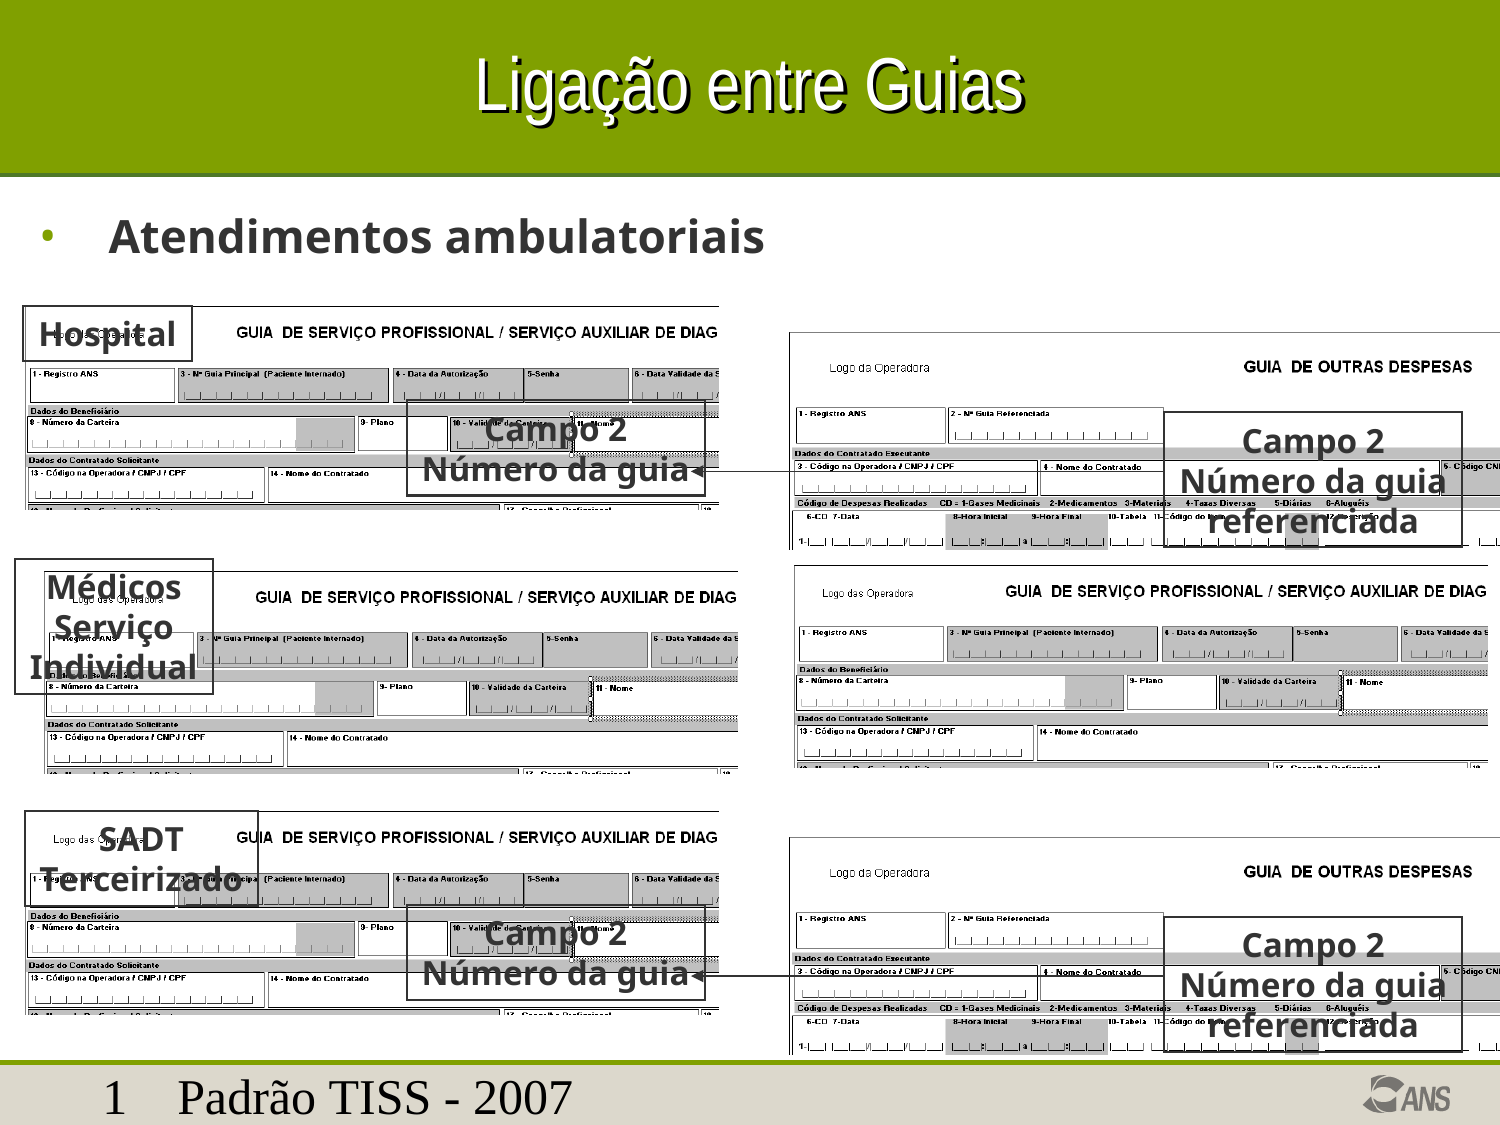

# Ligação entre Guias
Atendimentos ambulatoriais
Hospital
Campo 2
Número da guia
Campo 2
Número da guia
referenciada
Médicos
Serviço
Individual
SADT
Terceirizado
Campo 2
Número da guia
Campo 2
Número da guia
referenciada
16
Padrão TISS - 2007